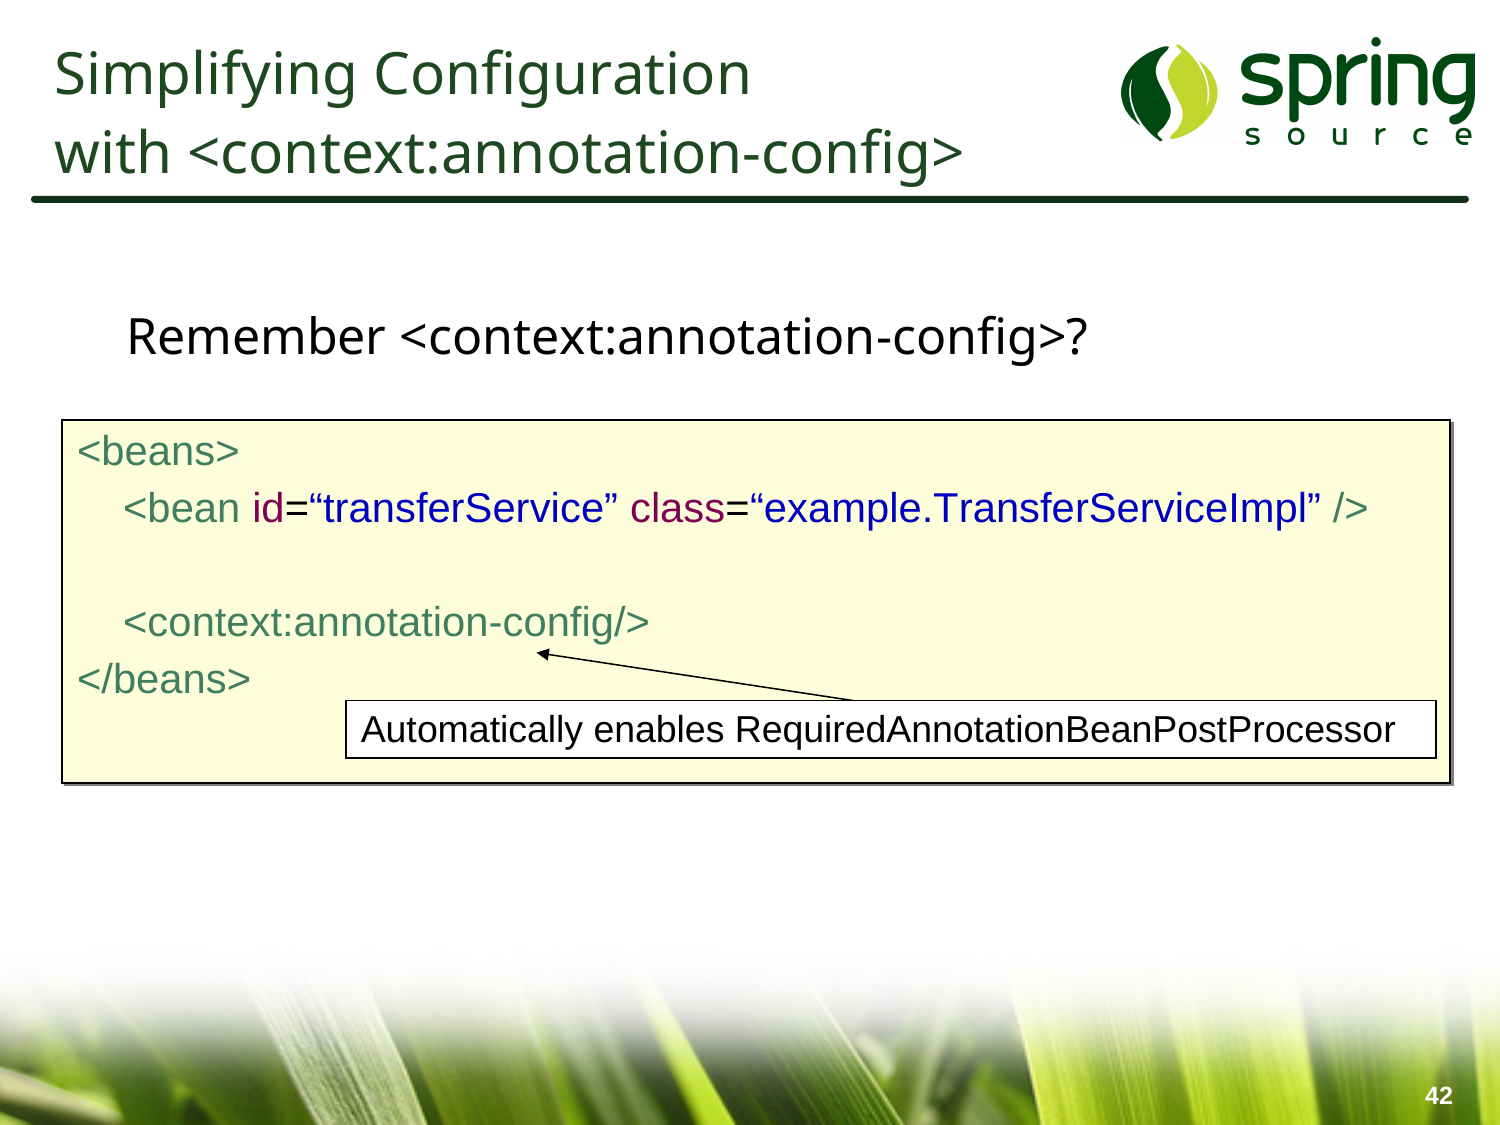

# Simplifying Configuration with <context:annotation-config>
Remember <context:annotation-config>?
<beans>
 <bean id=“transferService” class=“example.TransferServiceImpl” />
 <context:annotation-config/>
</beans>
Automatically enables RequiredAnnotationBeanPostProcessor